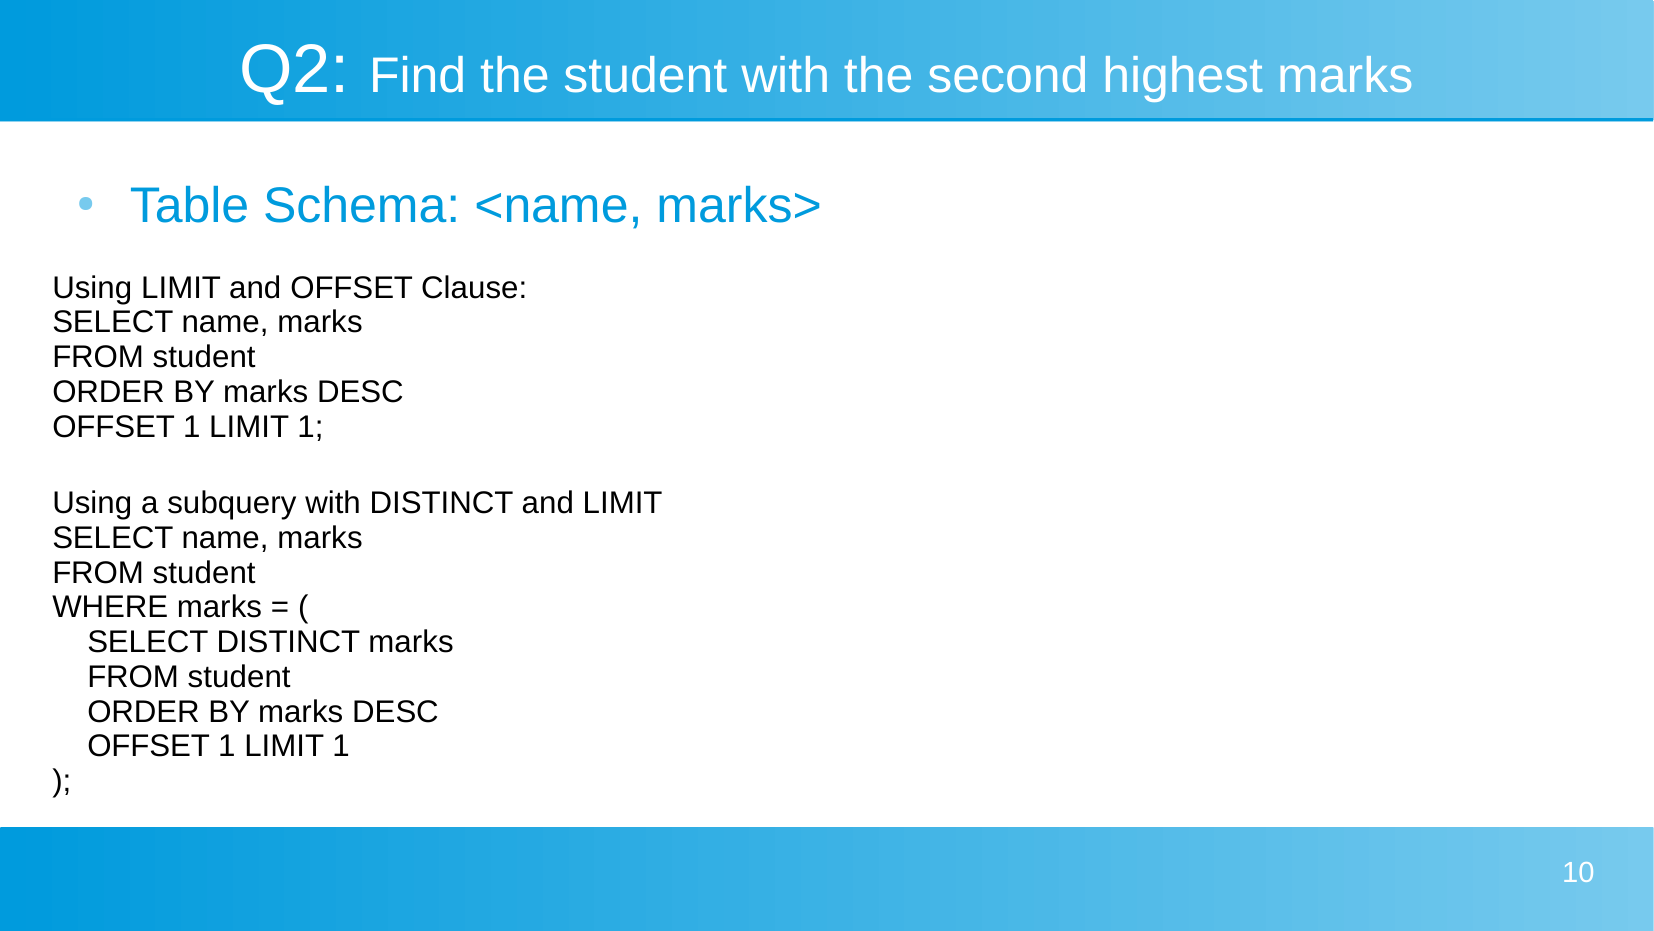

# Q2: Find the student with the second highest marks
Table Schema: <name, marks>
Using LIMIT and OFFSET Clause:
SELECT name, marks
FROM student
ORDER BY marks DESC
OFFSET 1 LIMIT 1;
Using a subquery with DISTINCT and LIMIT
SELECT name, marks
FROM student
WHERE marks = (
 SELECT DISTINCT marks
 FROM student
 ORDER BY marks DESC
 OFFSET 1 LIMIT 1
);
10